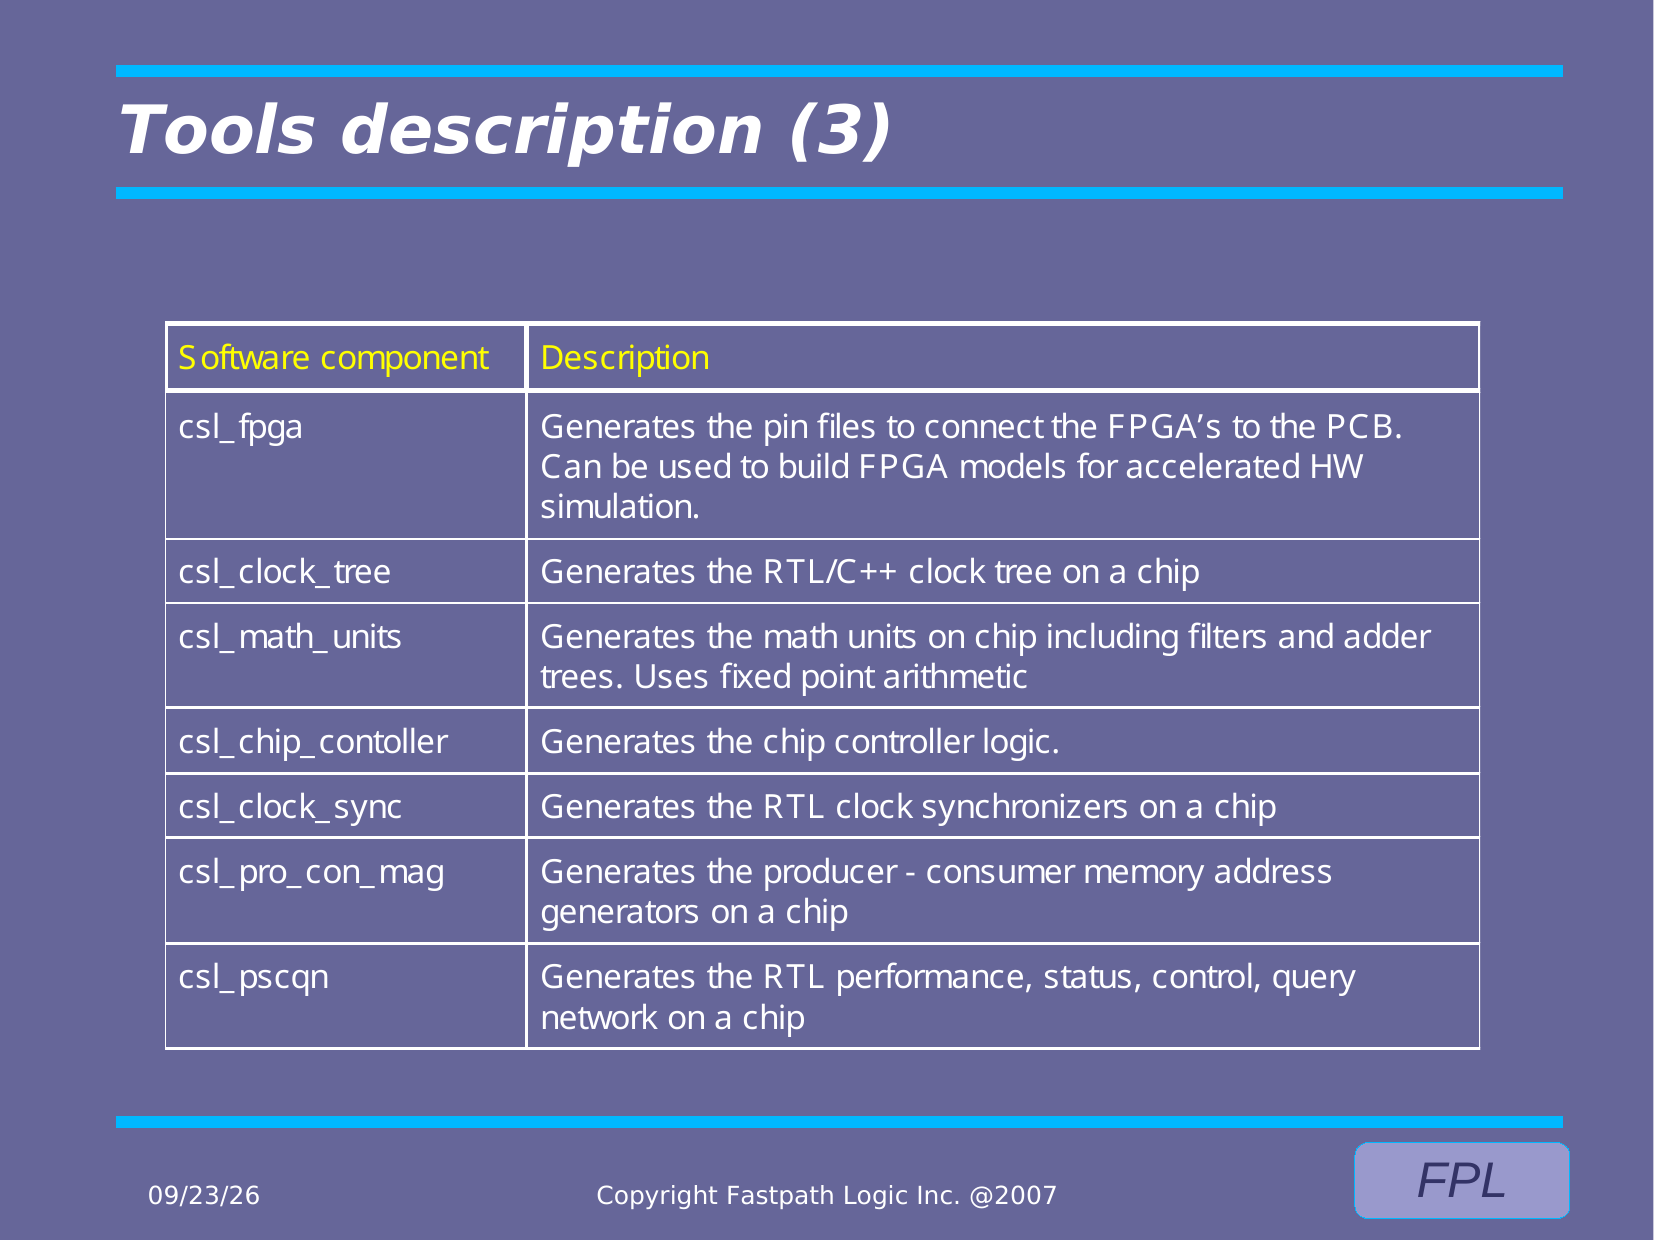

# Tools description (3)
Copyright Fastpath Logic Inc. @2007